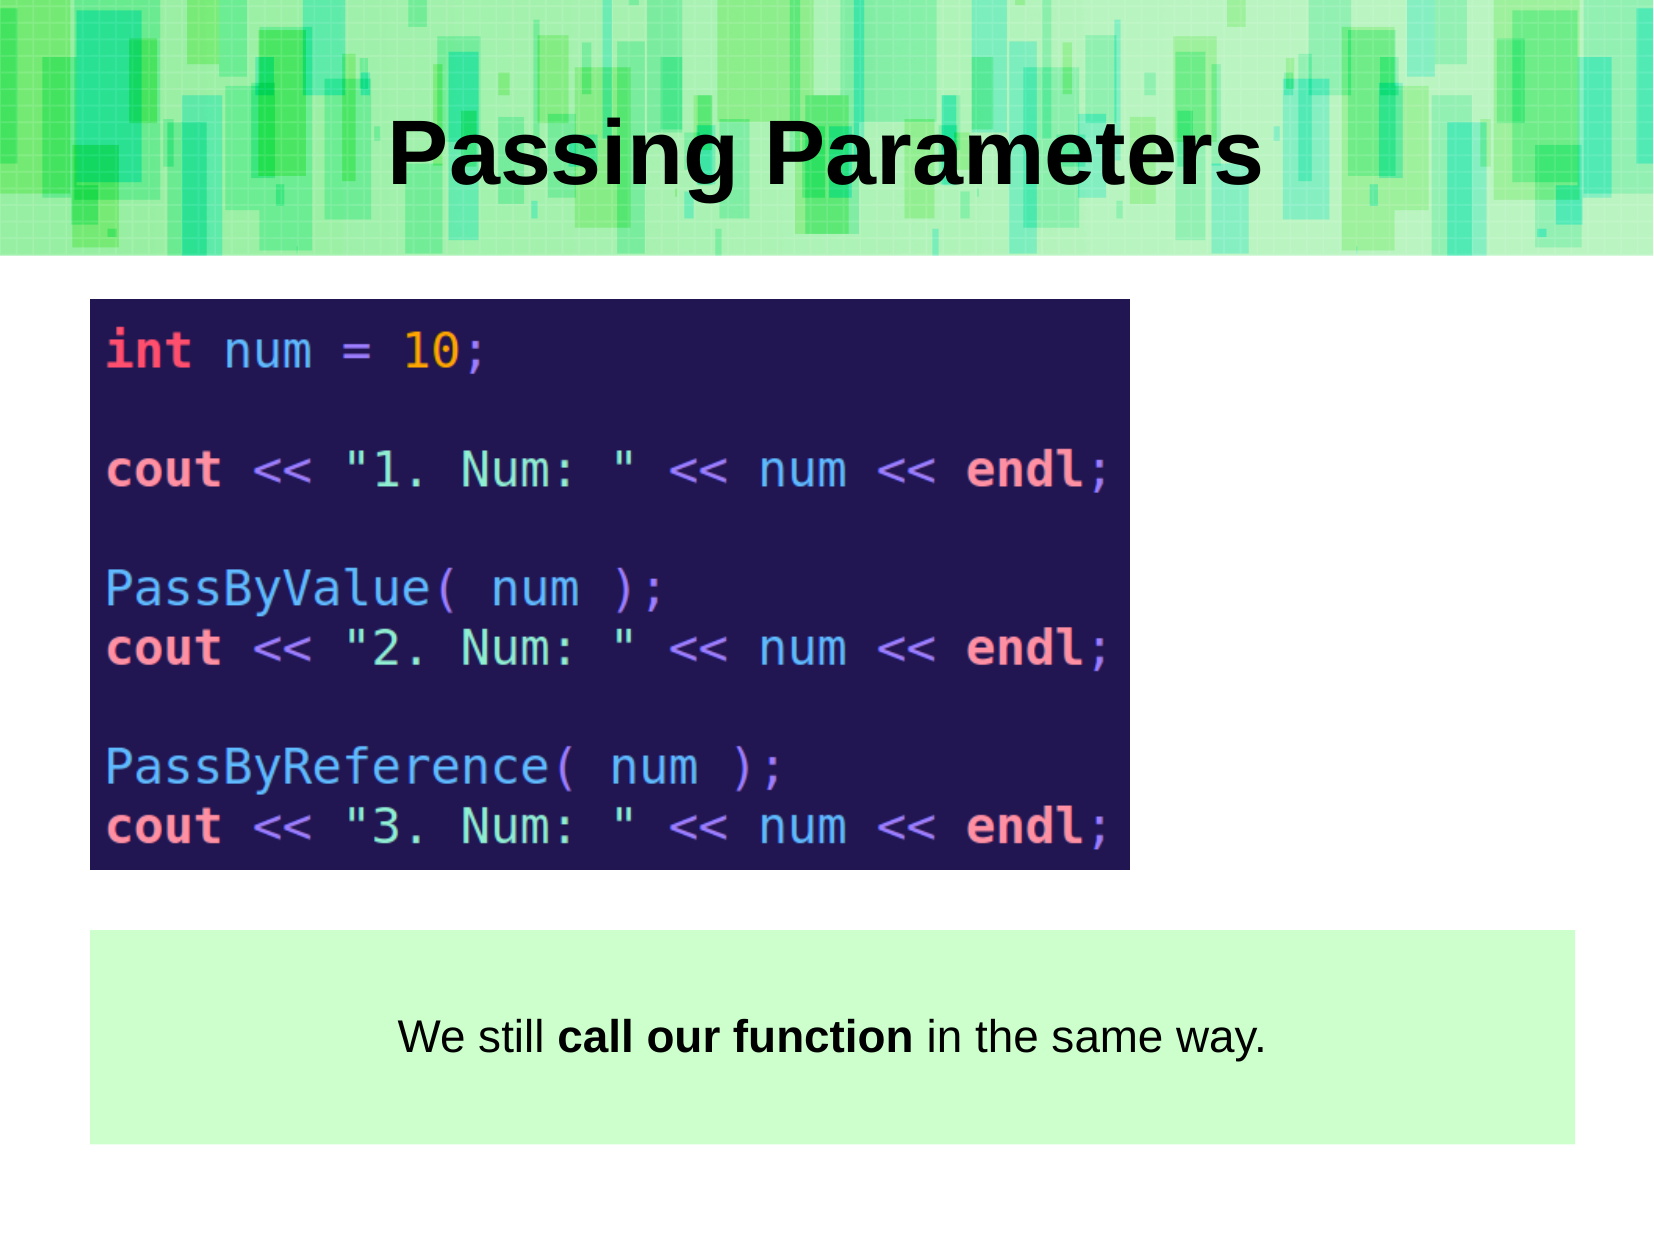

# Passing Parameters
We still call our function in the same way.